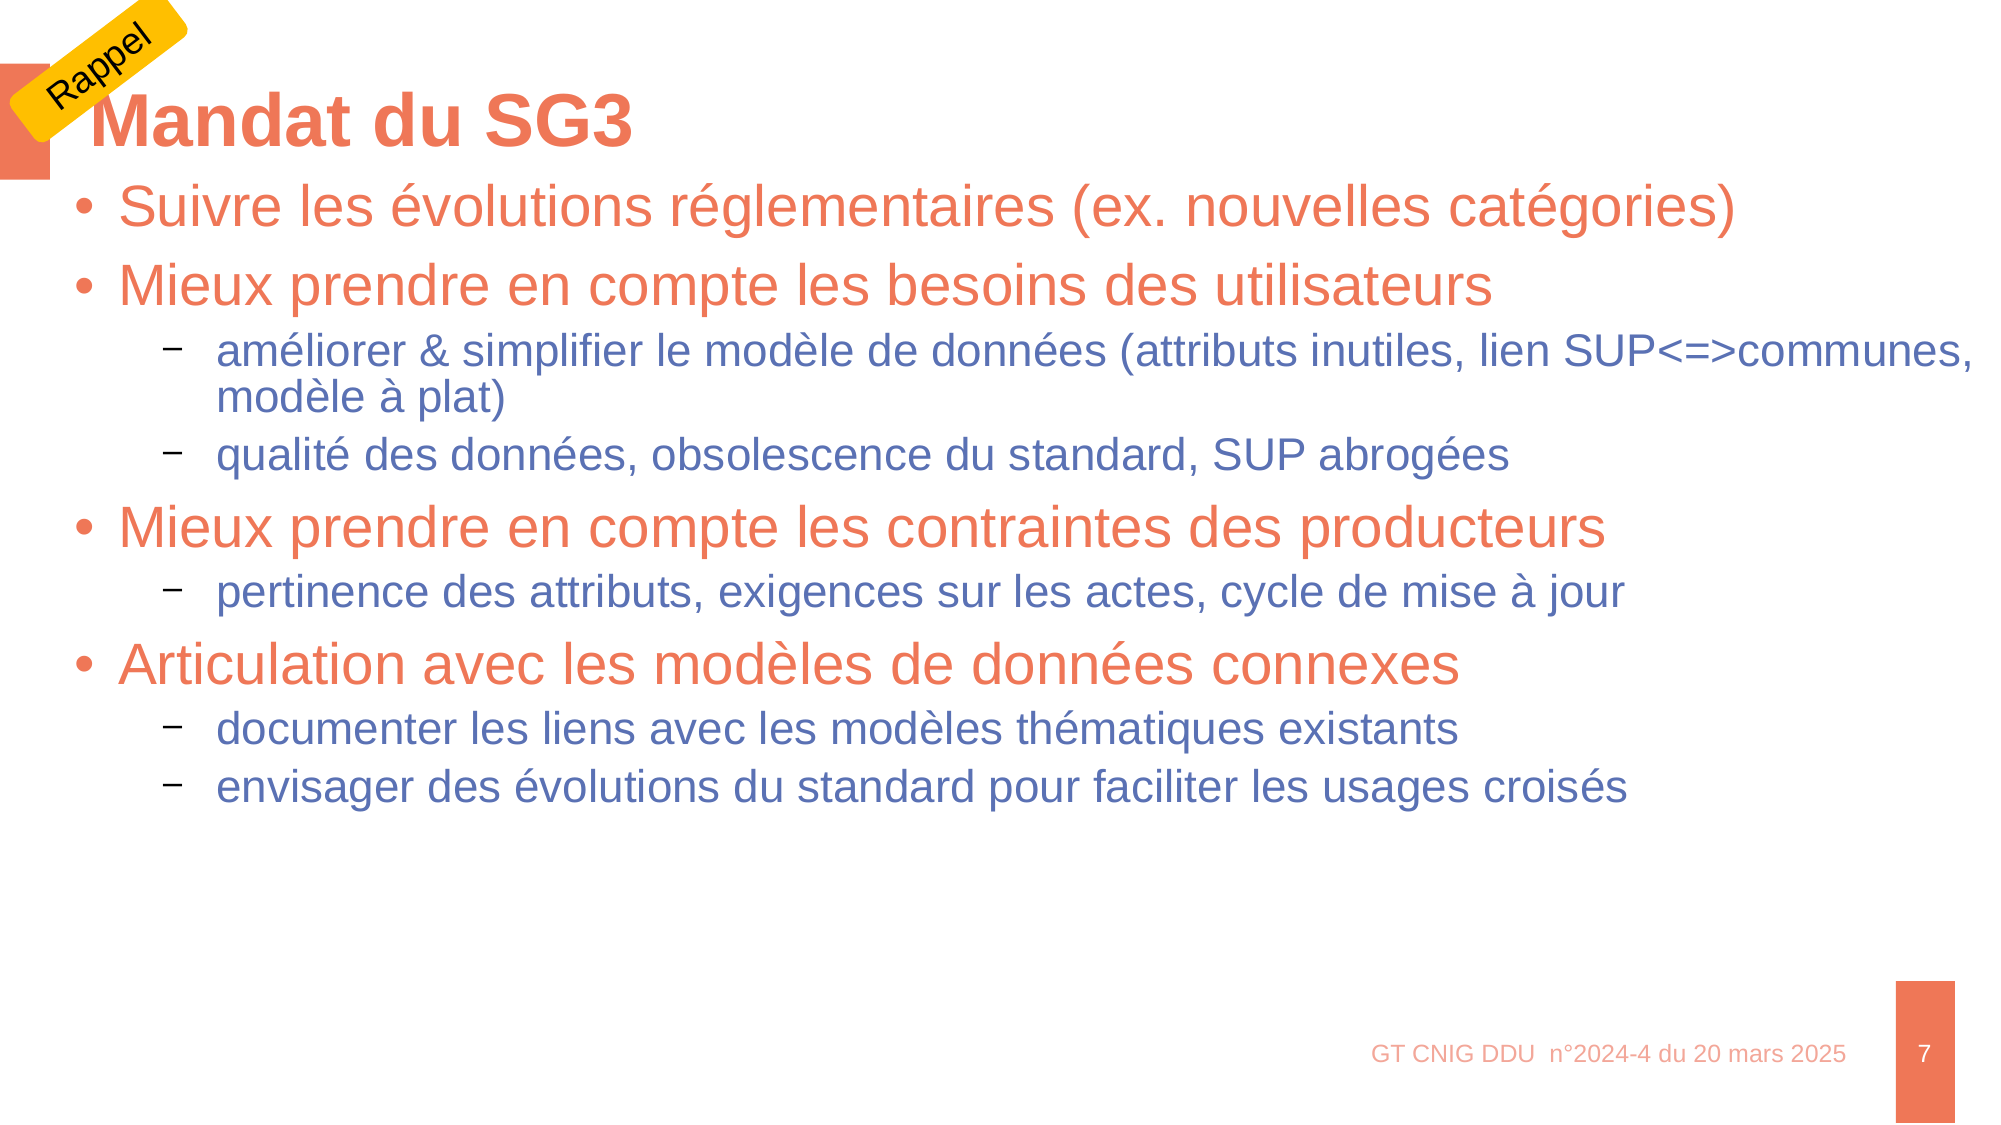

Rappel
# Mandat du SG3
Suivre les évolutions réglementaires (ex. nouvelles catégories)
Mieux prendre en compte les besoins des utilisateurs
améliorer & simplifier le modèle de données (attributs inutiles, lien SUP<=>communes, modèle à plat)
qualité des données, obsolescence du standard, SUP abrogées
Mieux prendre en compte les contraintes des producteurs
pertinence des attributs, exigences sur les actes, cycle de mise à jour
Articulation avec les modèles de données connexes
documenter les liens avec les modèles thématiques existants
envisager des évolutions du standard pour faciliter les usages croisés
7
GT CNIG DDU n°2024-4 du 20 mars 2025